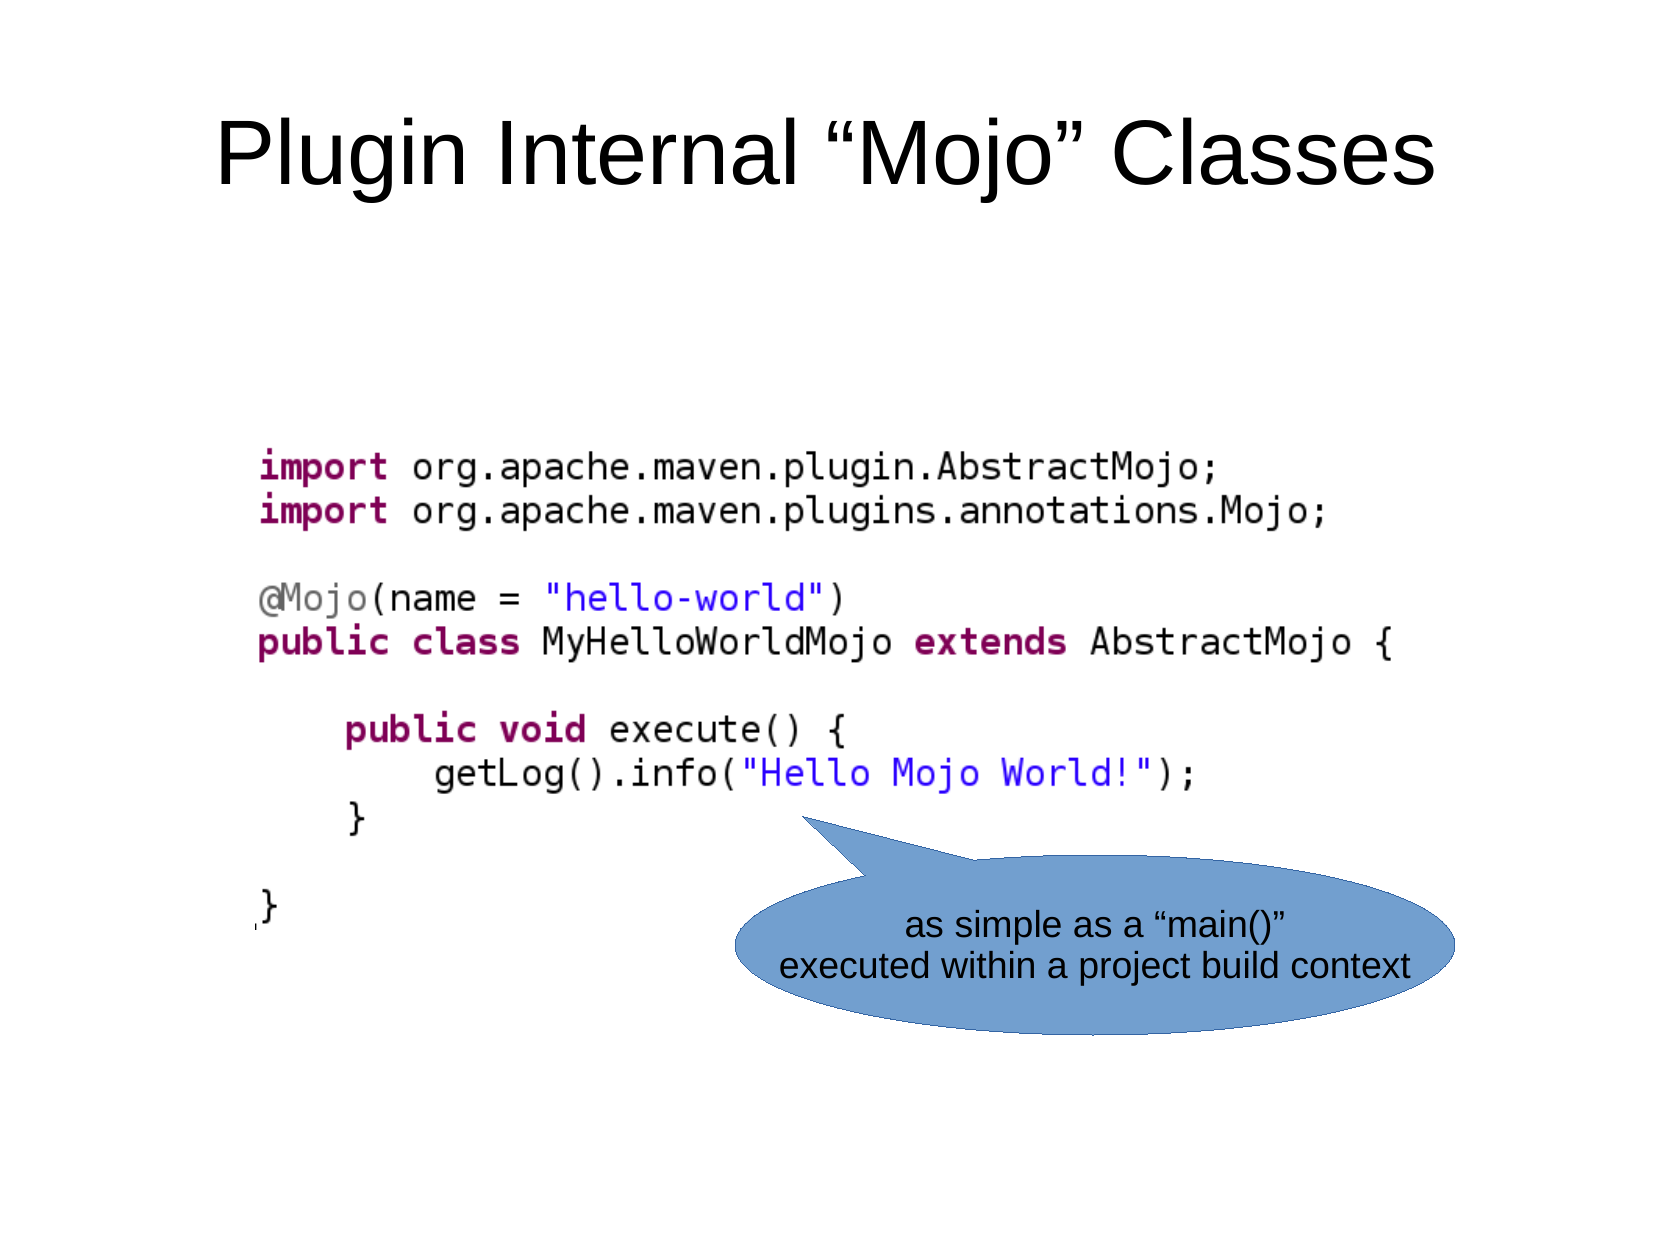

# Plugin Internal “Mojo” Classes
as simple as a “main()”
executed within a project build context